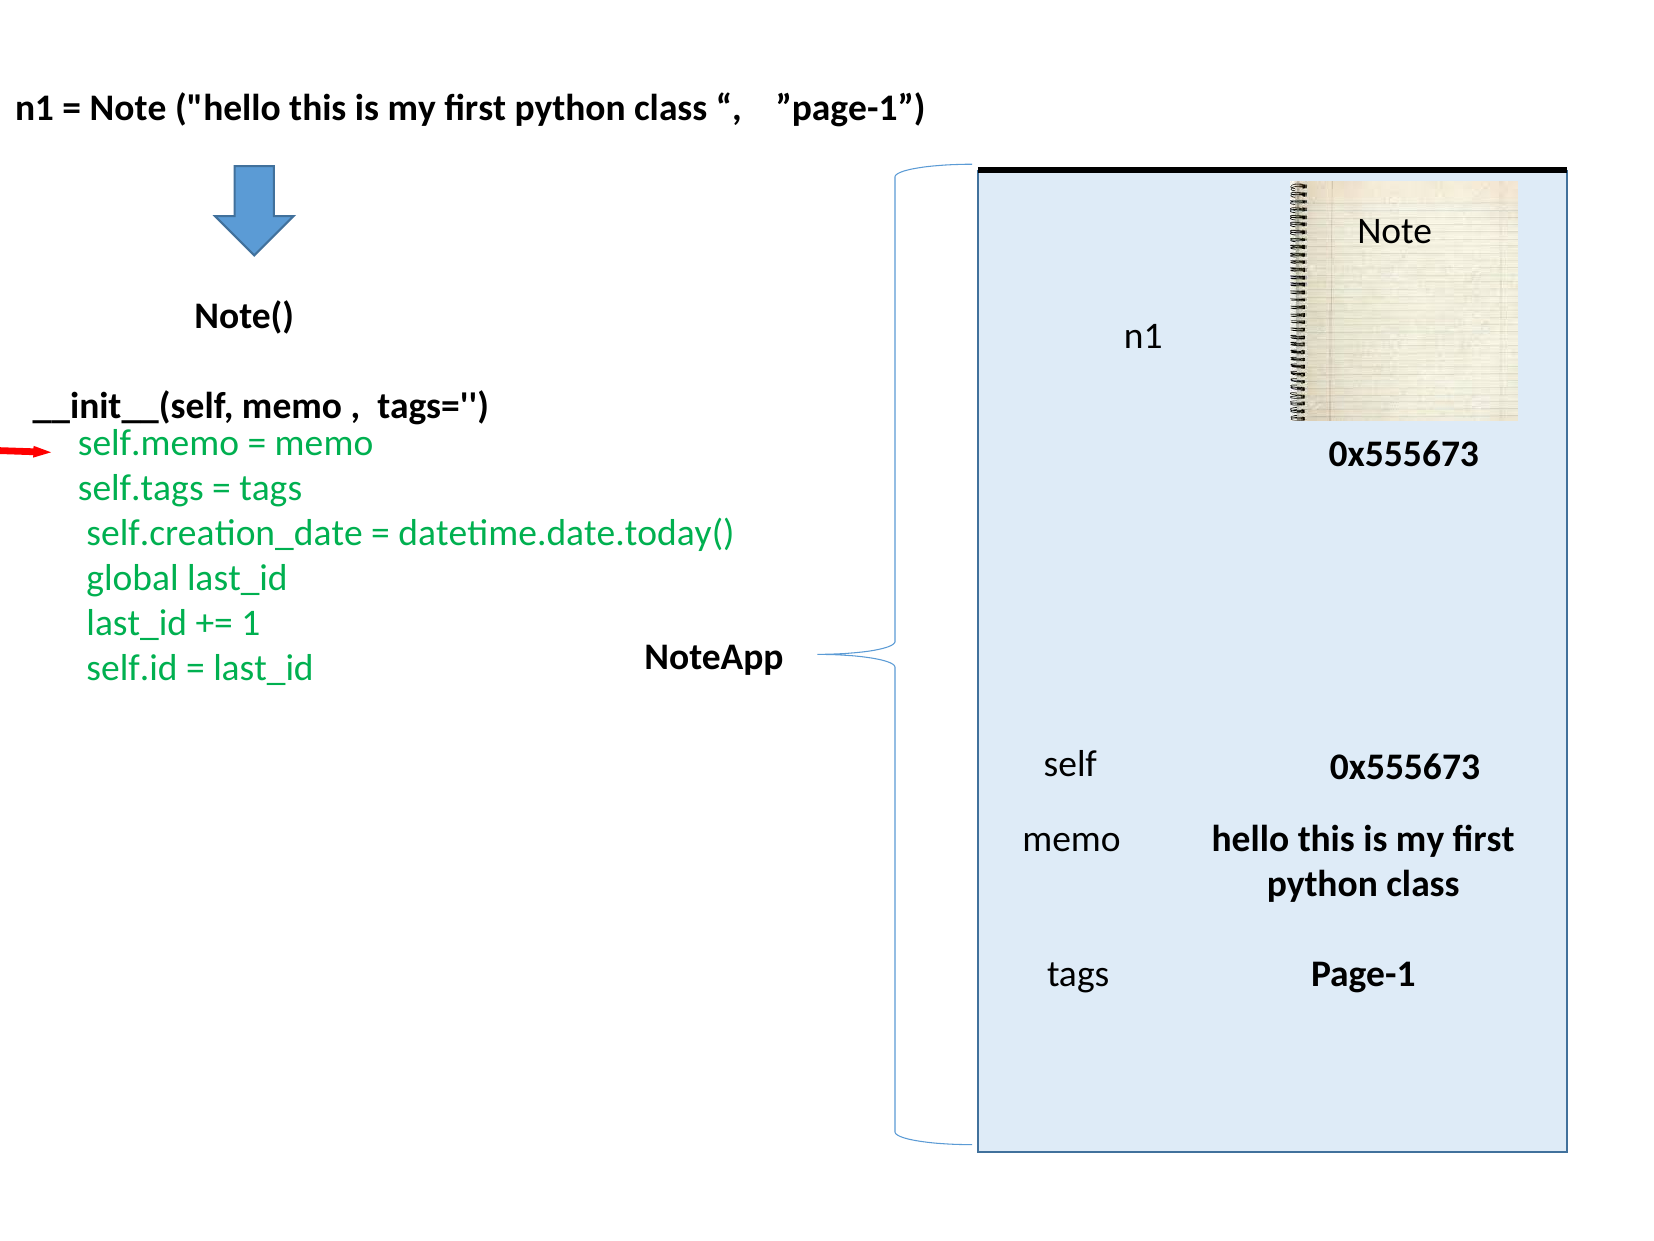

n1 = Note ("hello this is my first python class “, ”page-1”)
Note
 Note()
__init__(self, memo , tags='')
n1
self.memo = memo
self.tags = tags
 self.creation_date = datetime.date.today()
 global last_id
 last_id += 1
 self.id = last_id
0x555673
NoteApp
self
0x555673
memo
hello this is my first
python class
tags
Page-1